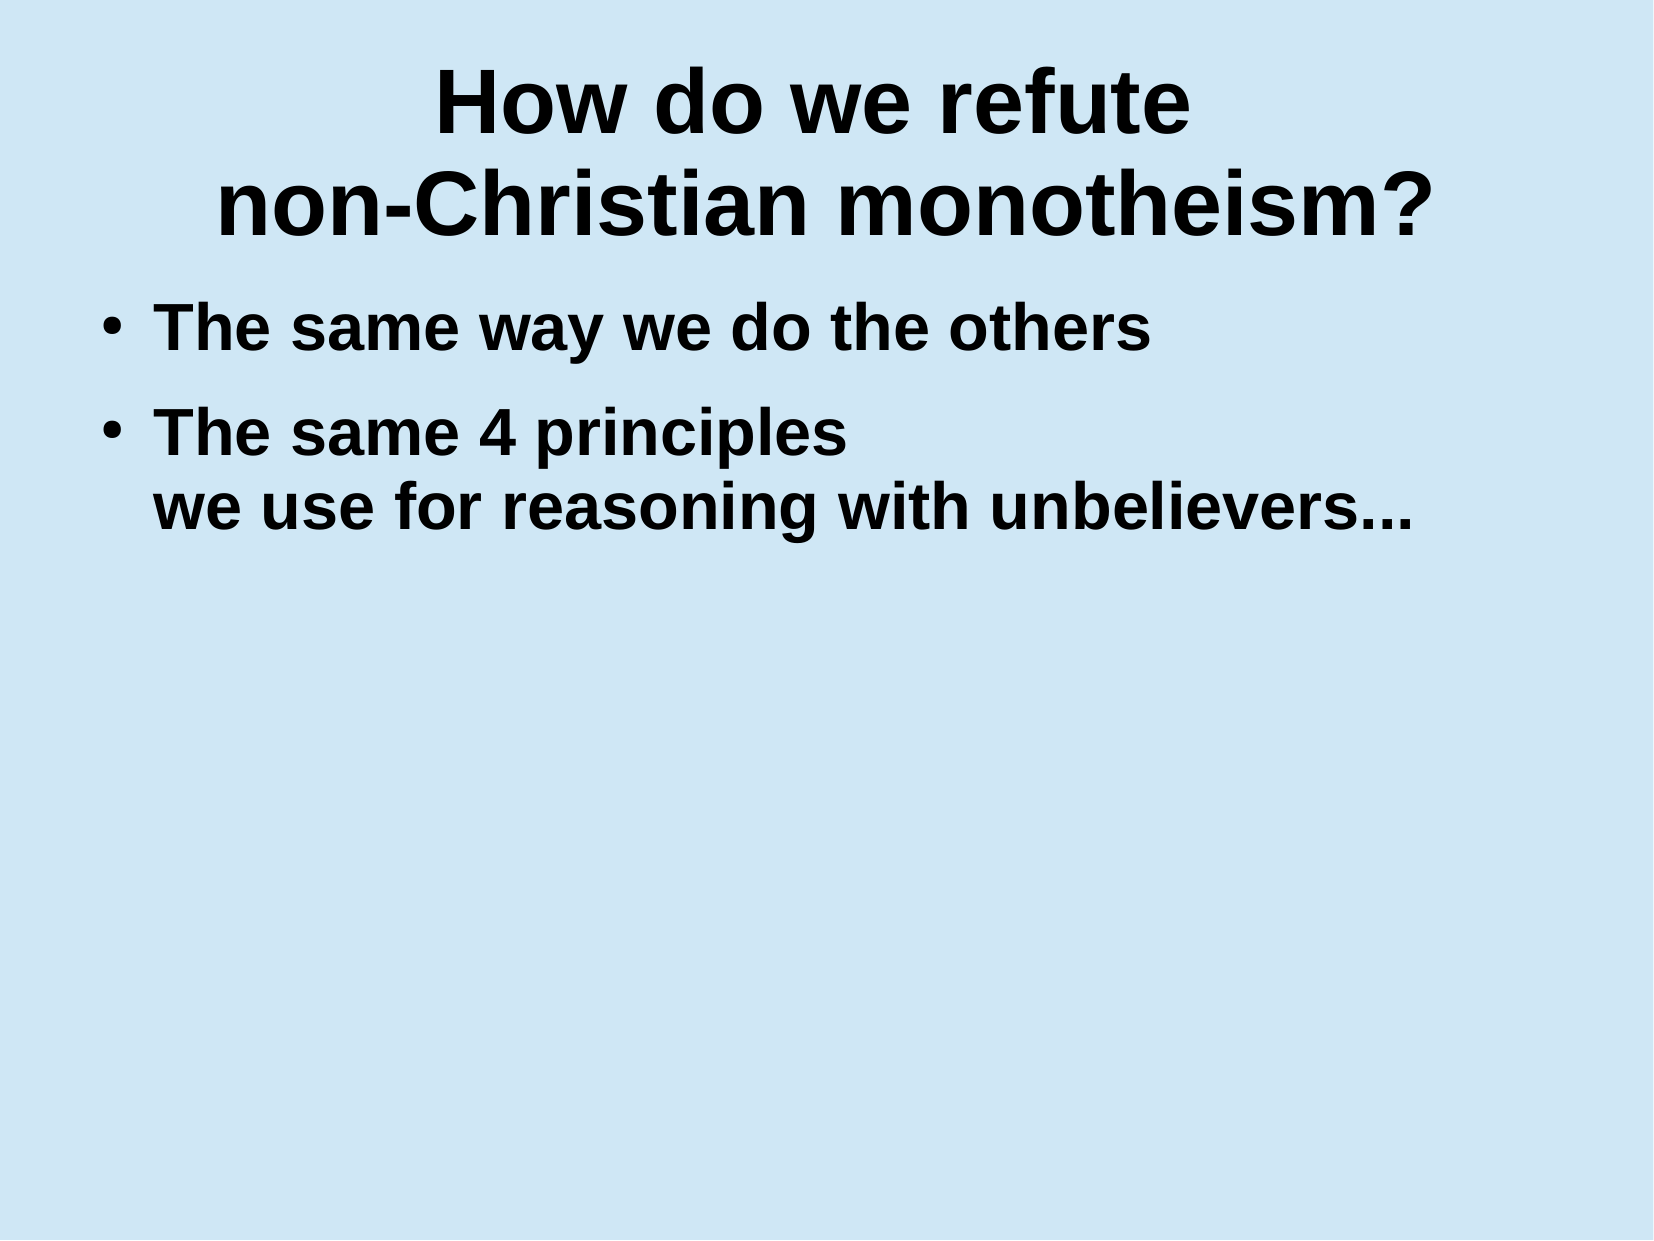

# How do we refute non-Christian monotheism?
The same way we do the others
The same 4 principles
we use for reasoning with unbelievers...